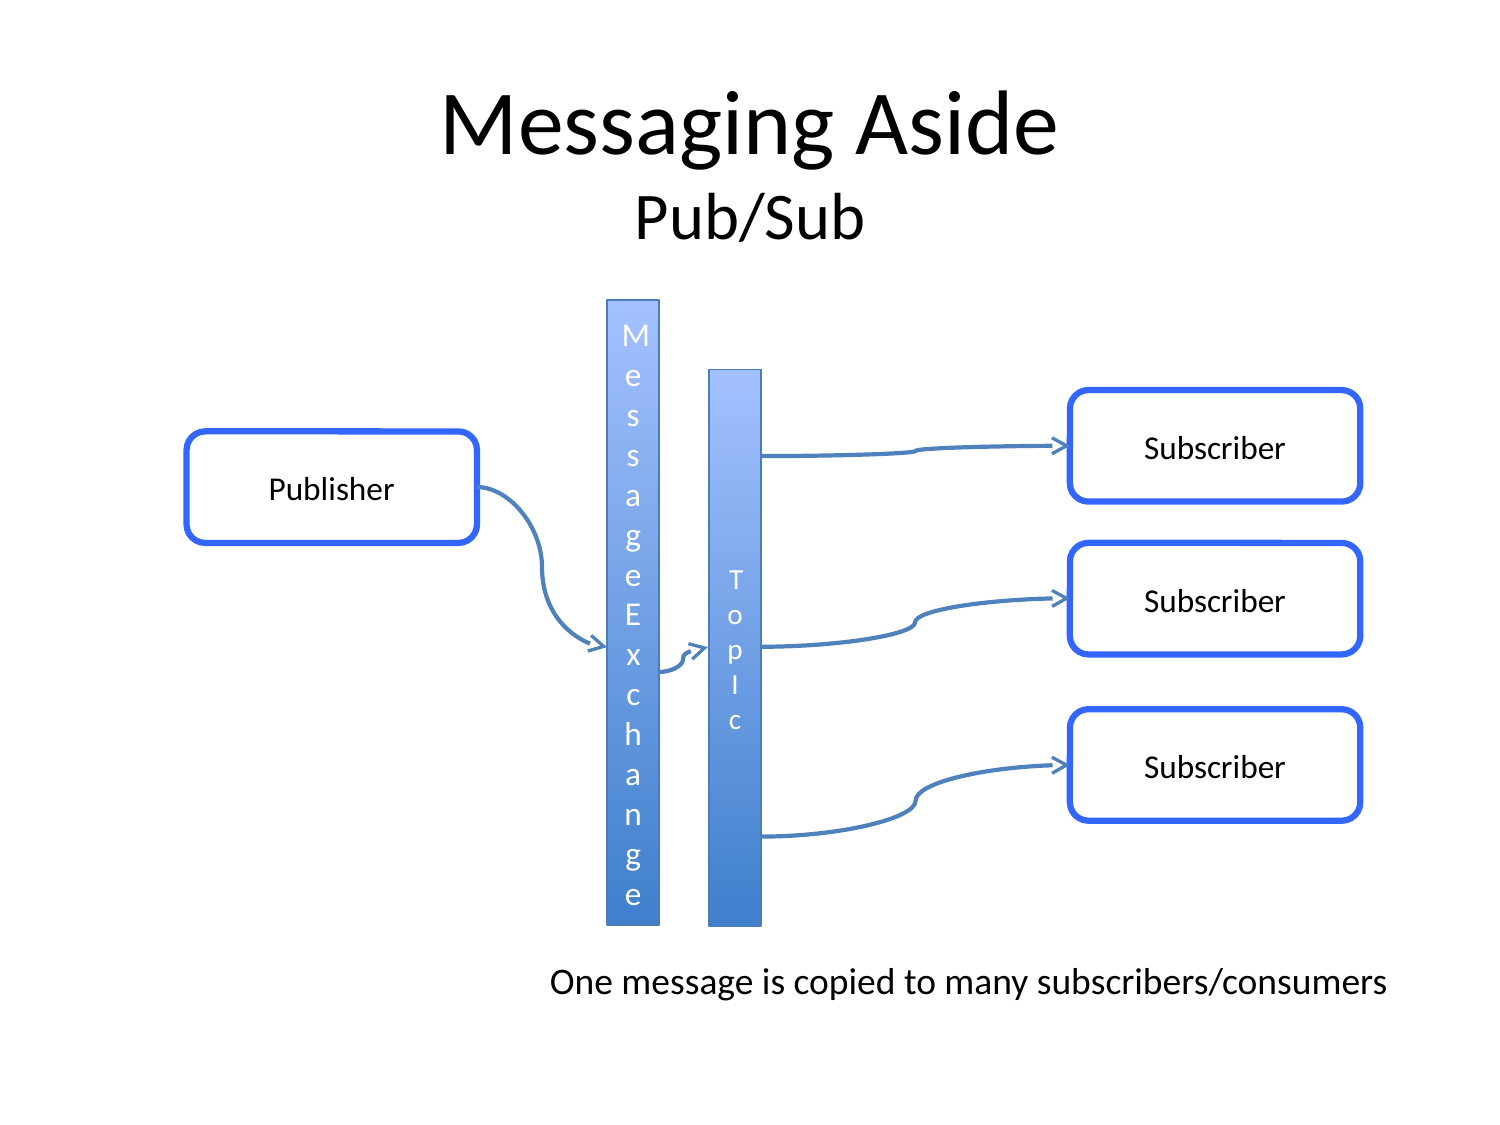

# Messaging Aside Pub/Sub
Message Exchange
Top
I
c
Subscriber
Publisher
Subscriber
Subscriber
One message is copied to many subscribers/consumers